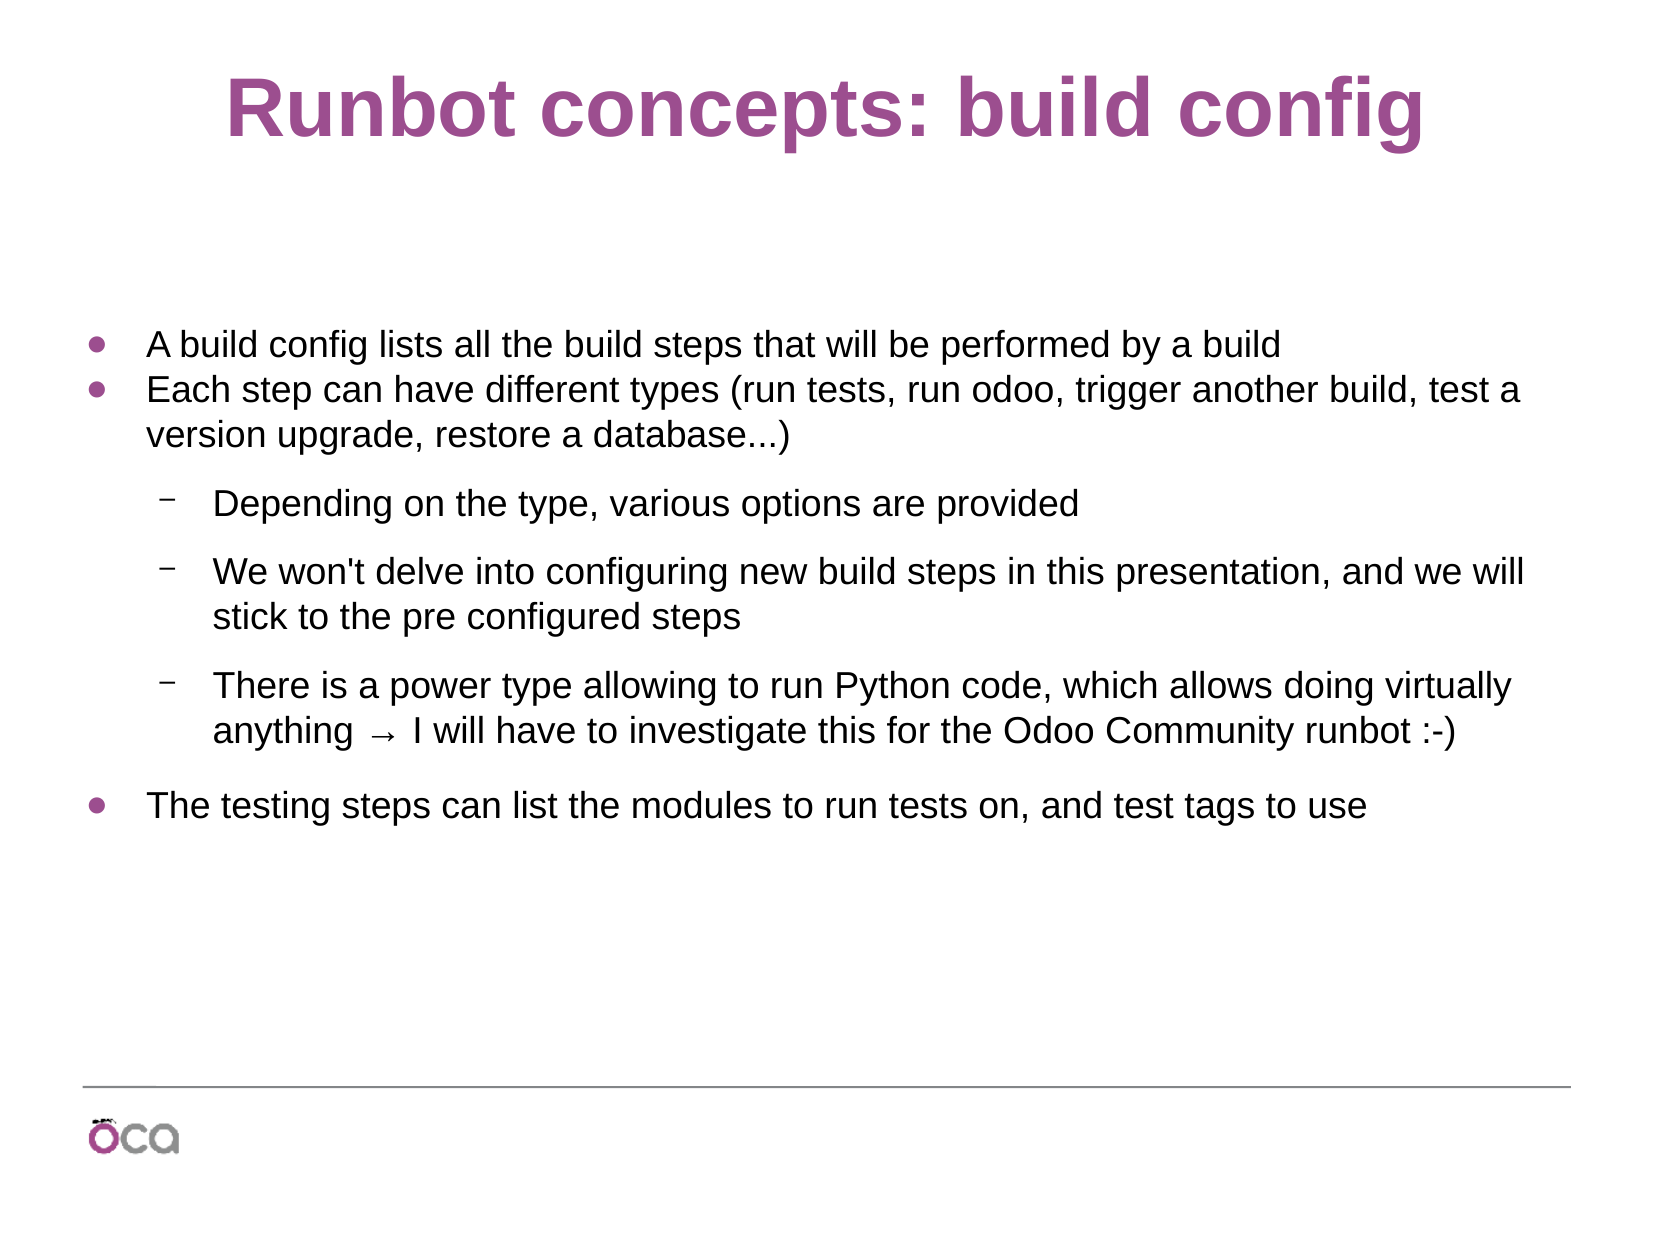

# Runbot concepts: build config
A build config lists all the build steps that will be performed by a build
Each step can have different types (run tests, run odoo, trigger another build, test a version upgrade, restore a database...)
Depending on the type, various options are provided
We won't delve into configuring new build steps in this presentation, and we will stick to the pre configured steps
There is a power type allowing to run Python code, which allows doing virtually anything → I will have to investigate this for the Odoo Community runbot :-)
The testing steps can list the modules to run tests on, and test tags to use